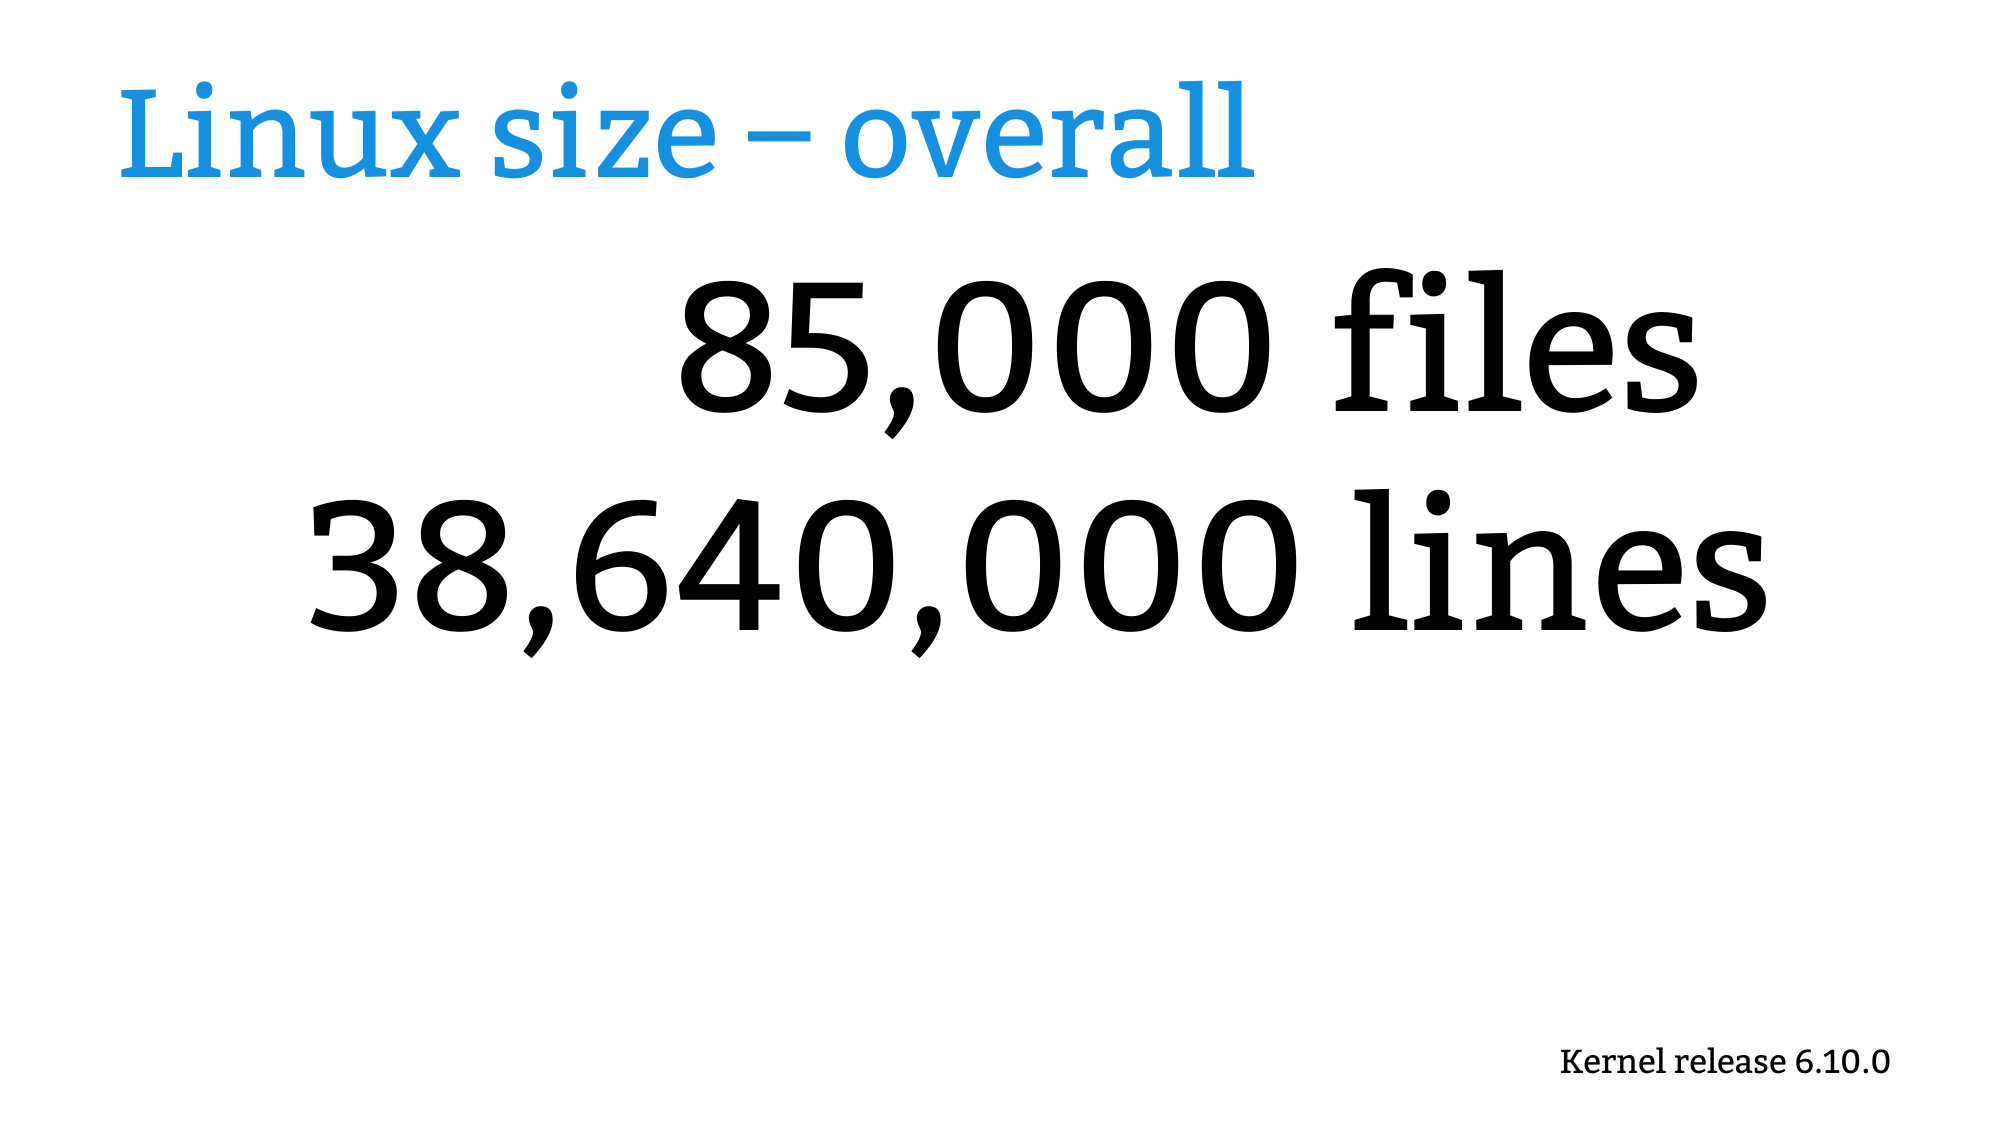

# Linux size – overall
 85,000 files
38,640,000 lines
Kernel release 6.10.0